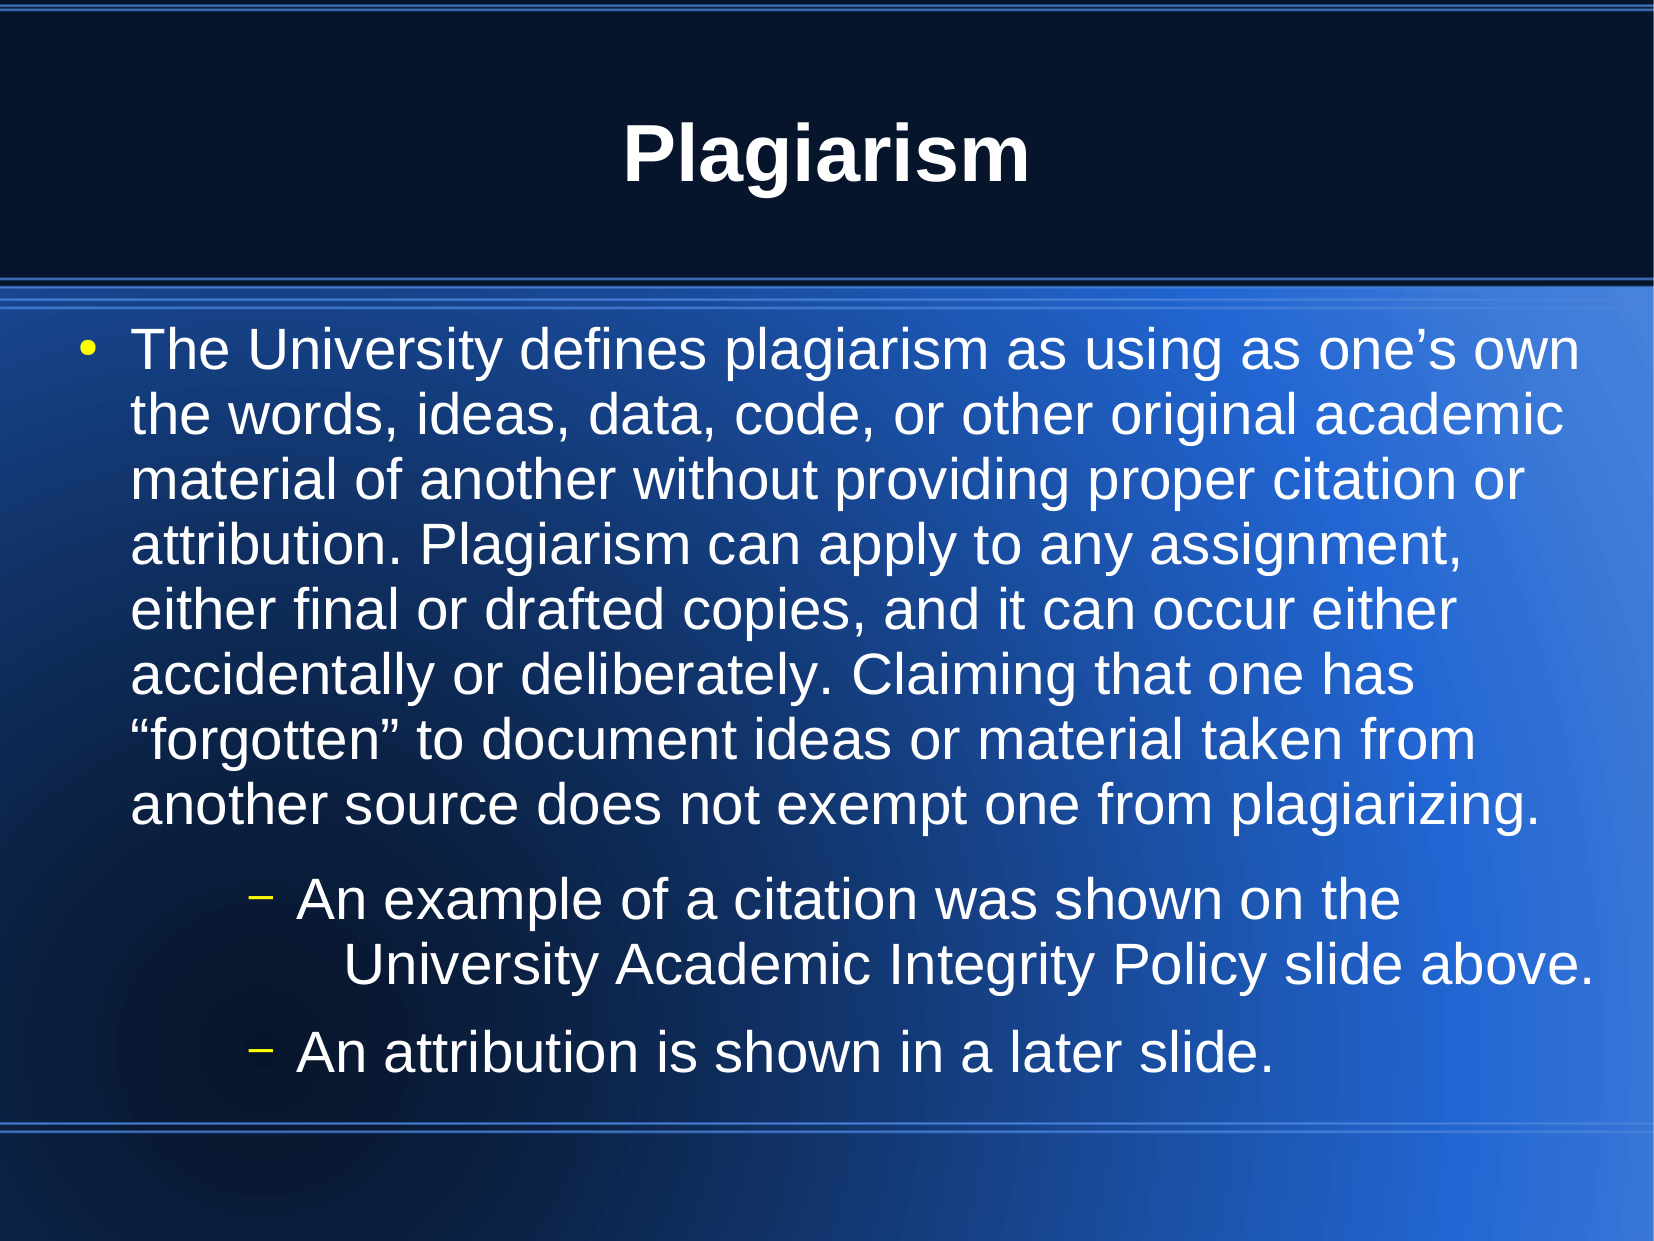

# Plagiarism
The University defines plagiarism as using as one’s own the words, ideas, data, code, or other original academic material of another without providing proper citation or attribution. Plagiarism can apply to any assignment, either final or drafted copies, and it can occur either accidentally or deliberately. Claiming that one has “forgotten” to document ideas or material taken from another source does not exempt one from plagiarizing.
An example of a citation was shown on the University Academic Integrity Policy slide above.
An attribution is shown in a later slide.